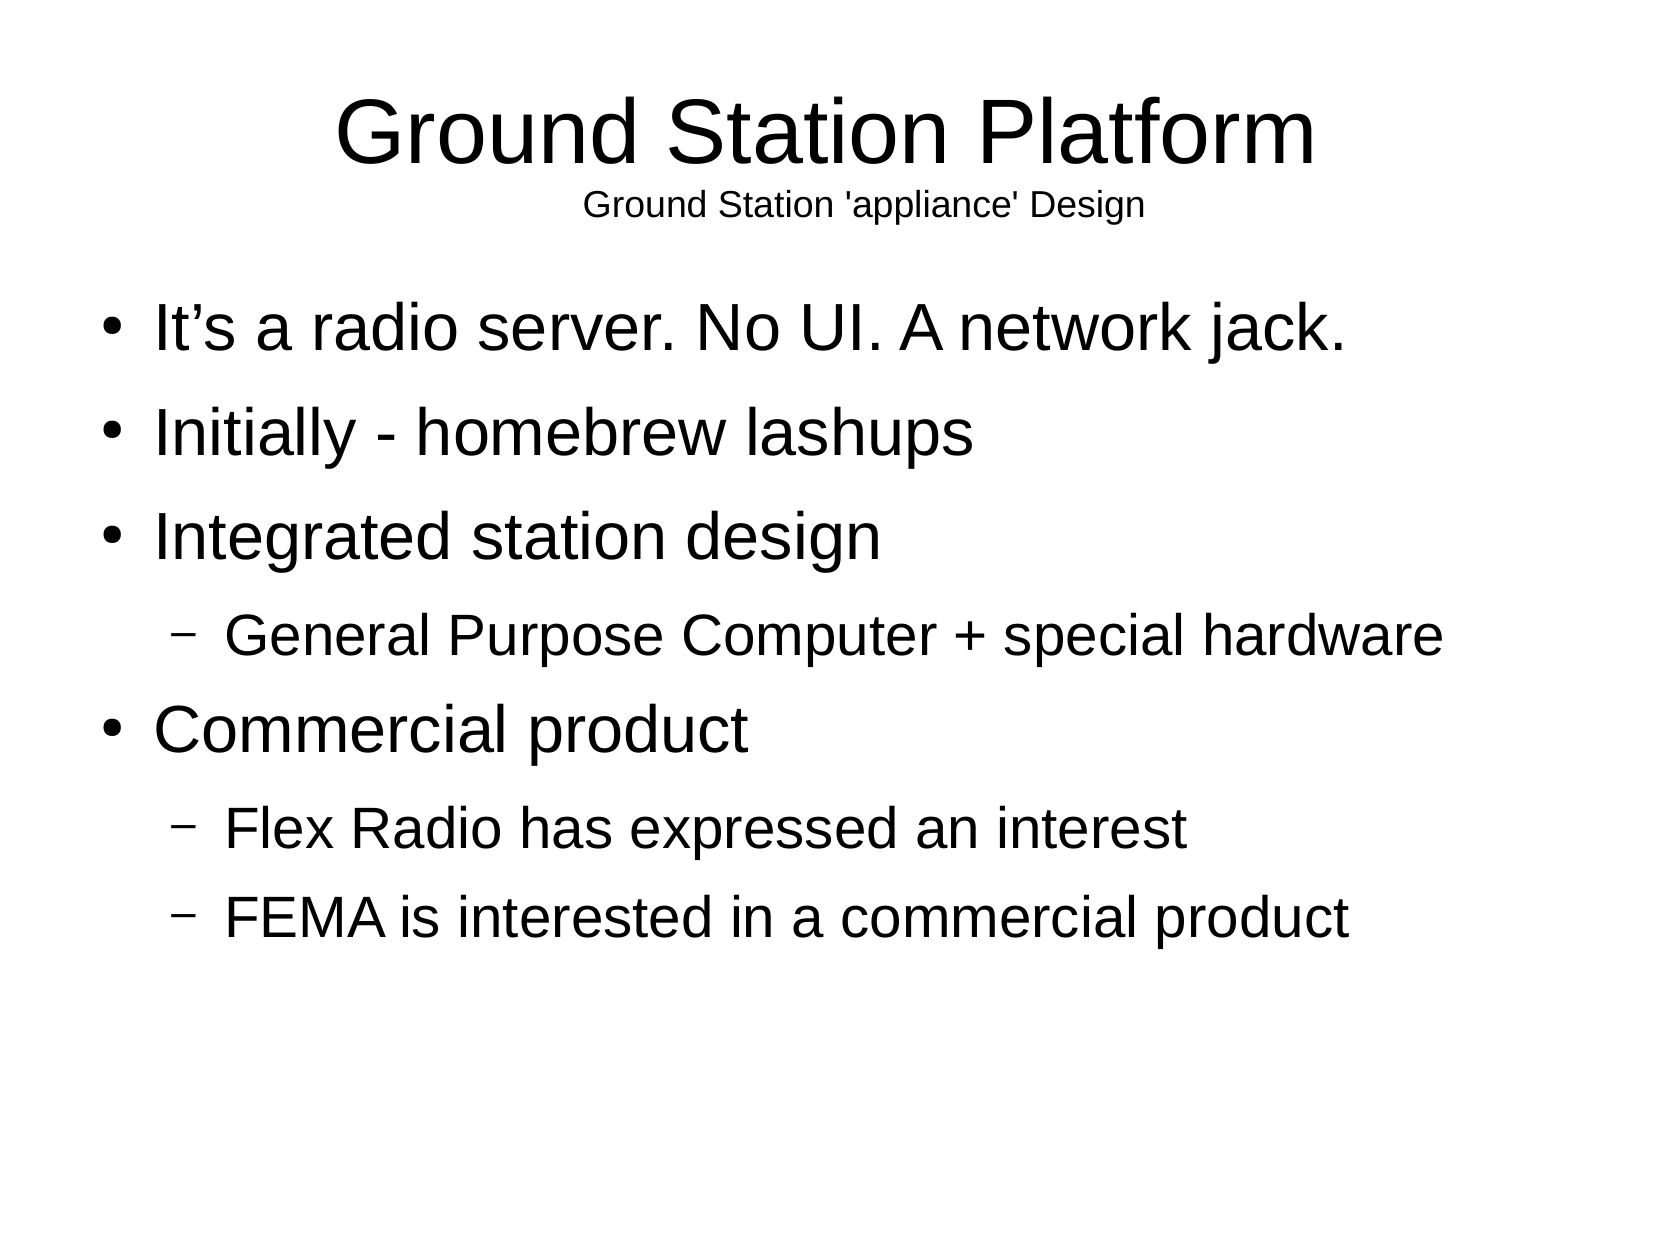

# Ground Station Platform Ground Station 'appliance' Design
It’s a radio server. No UI. A network jack.
Initially - homebrew lashups
Integrated station design
General Purpose Computer + special hardware
Commercial product
Flex Radio has expressed an interest
FEMA is interested in a commercial product